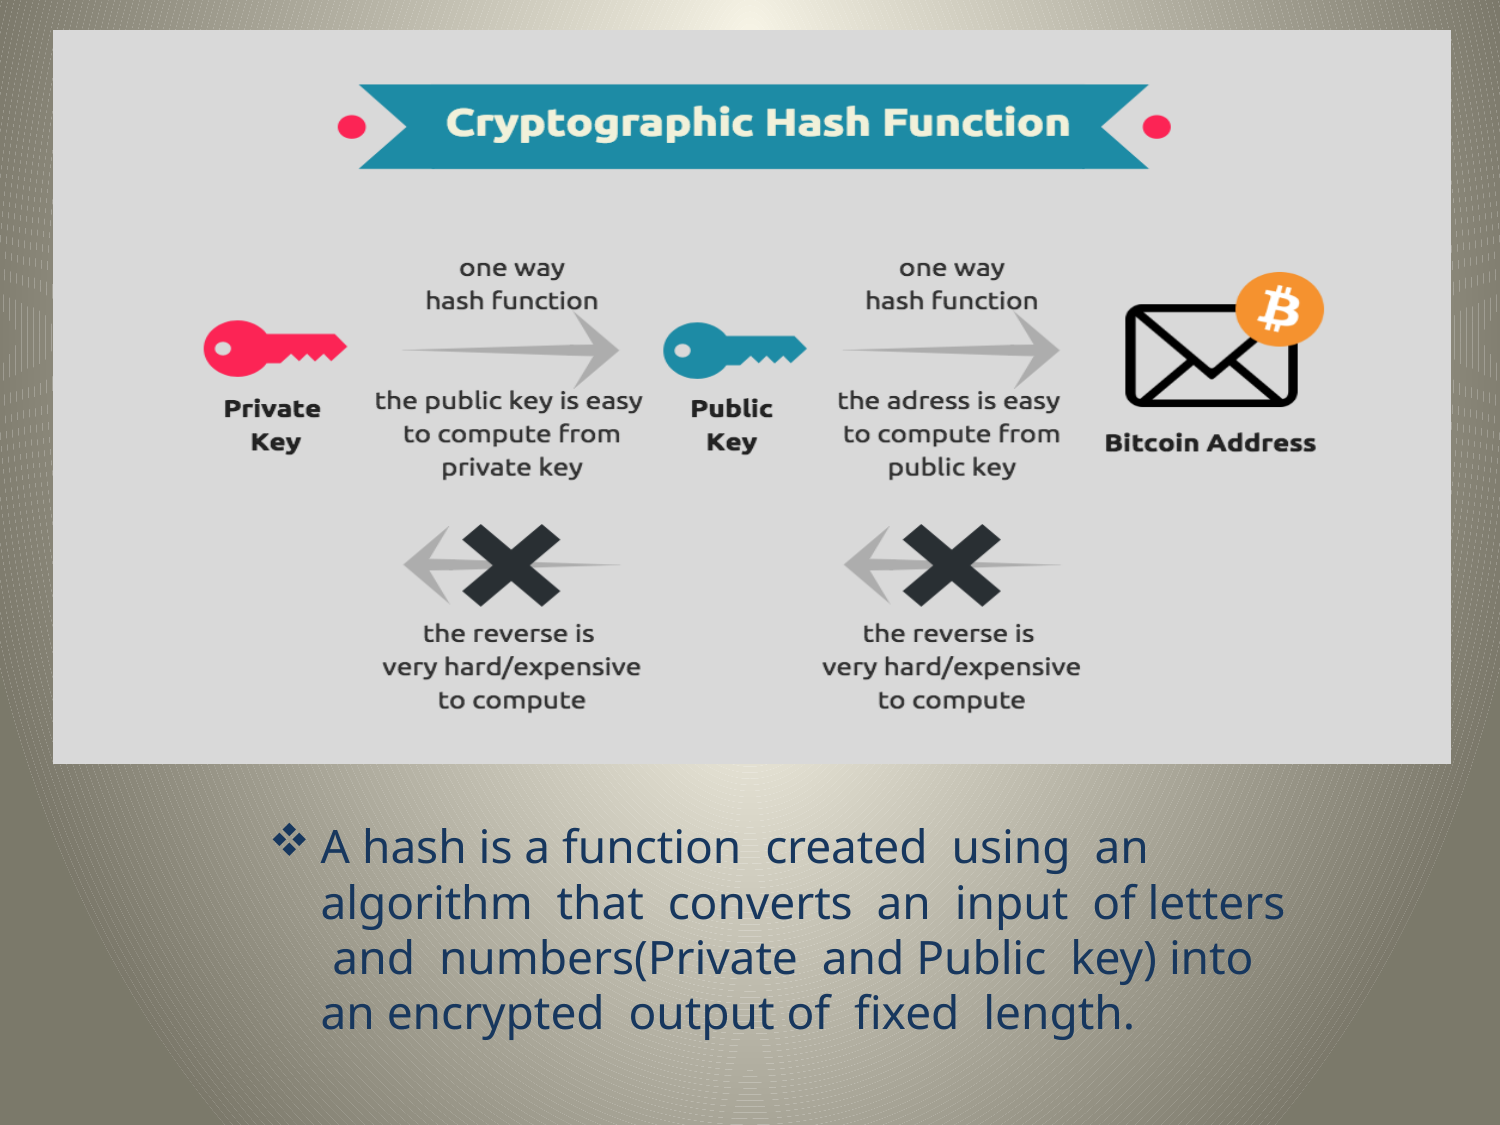

#
A hash is a function created using an algorithm that converts an input of letters and numbers(Private and Public key) into an encrypted output of fixed length.